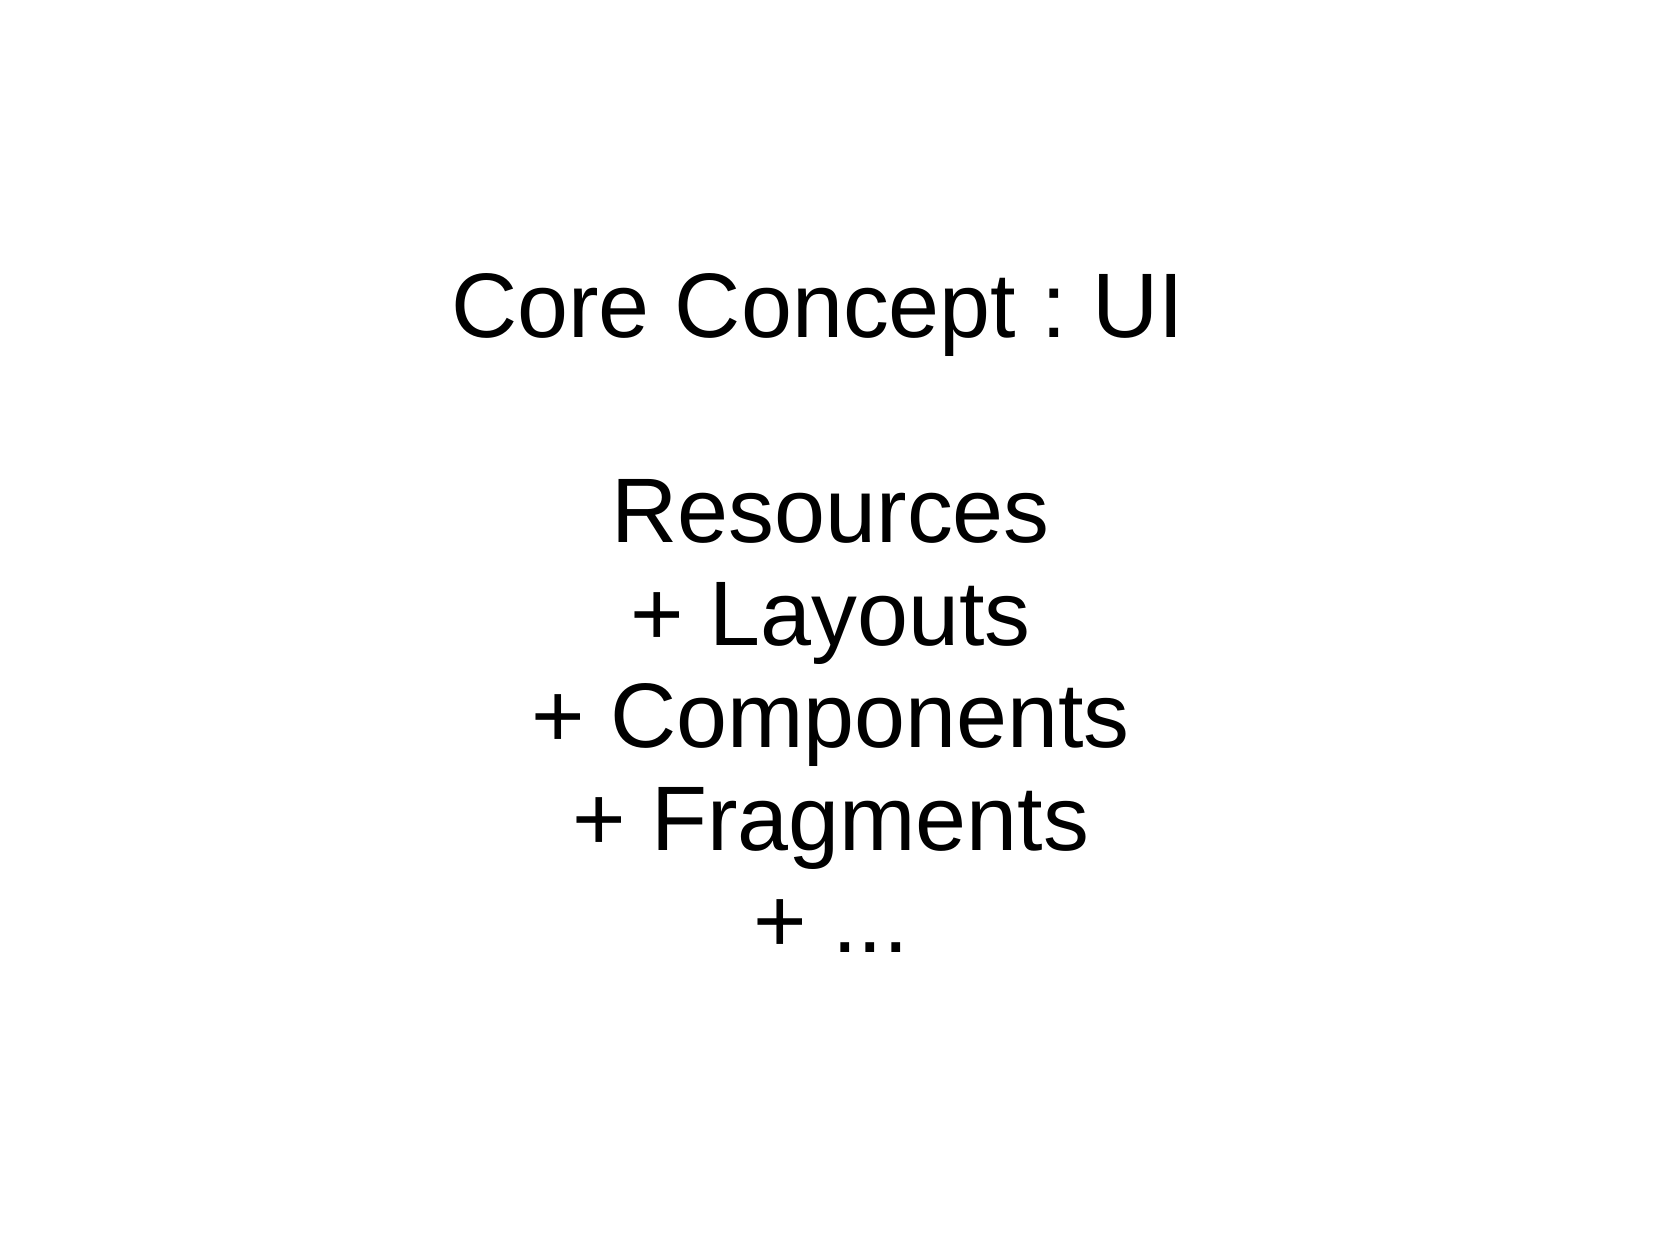

# Core Concept : UI Resources + Layouts + Components + Fragments + ...